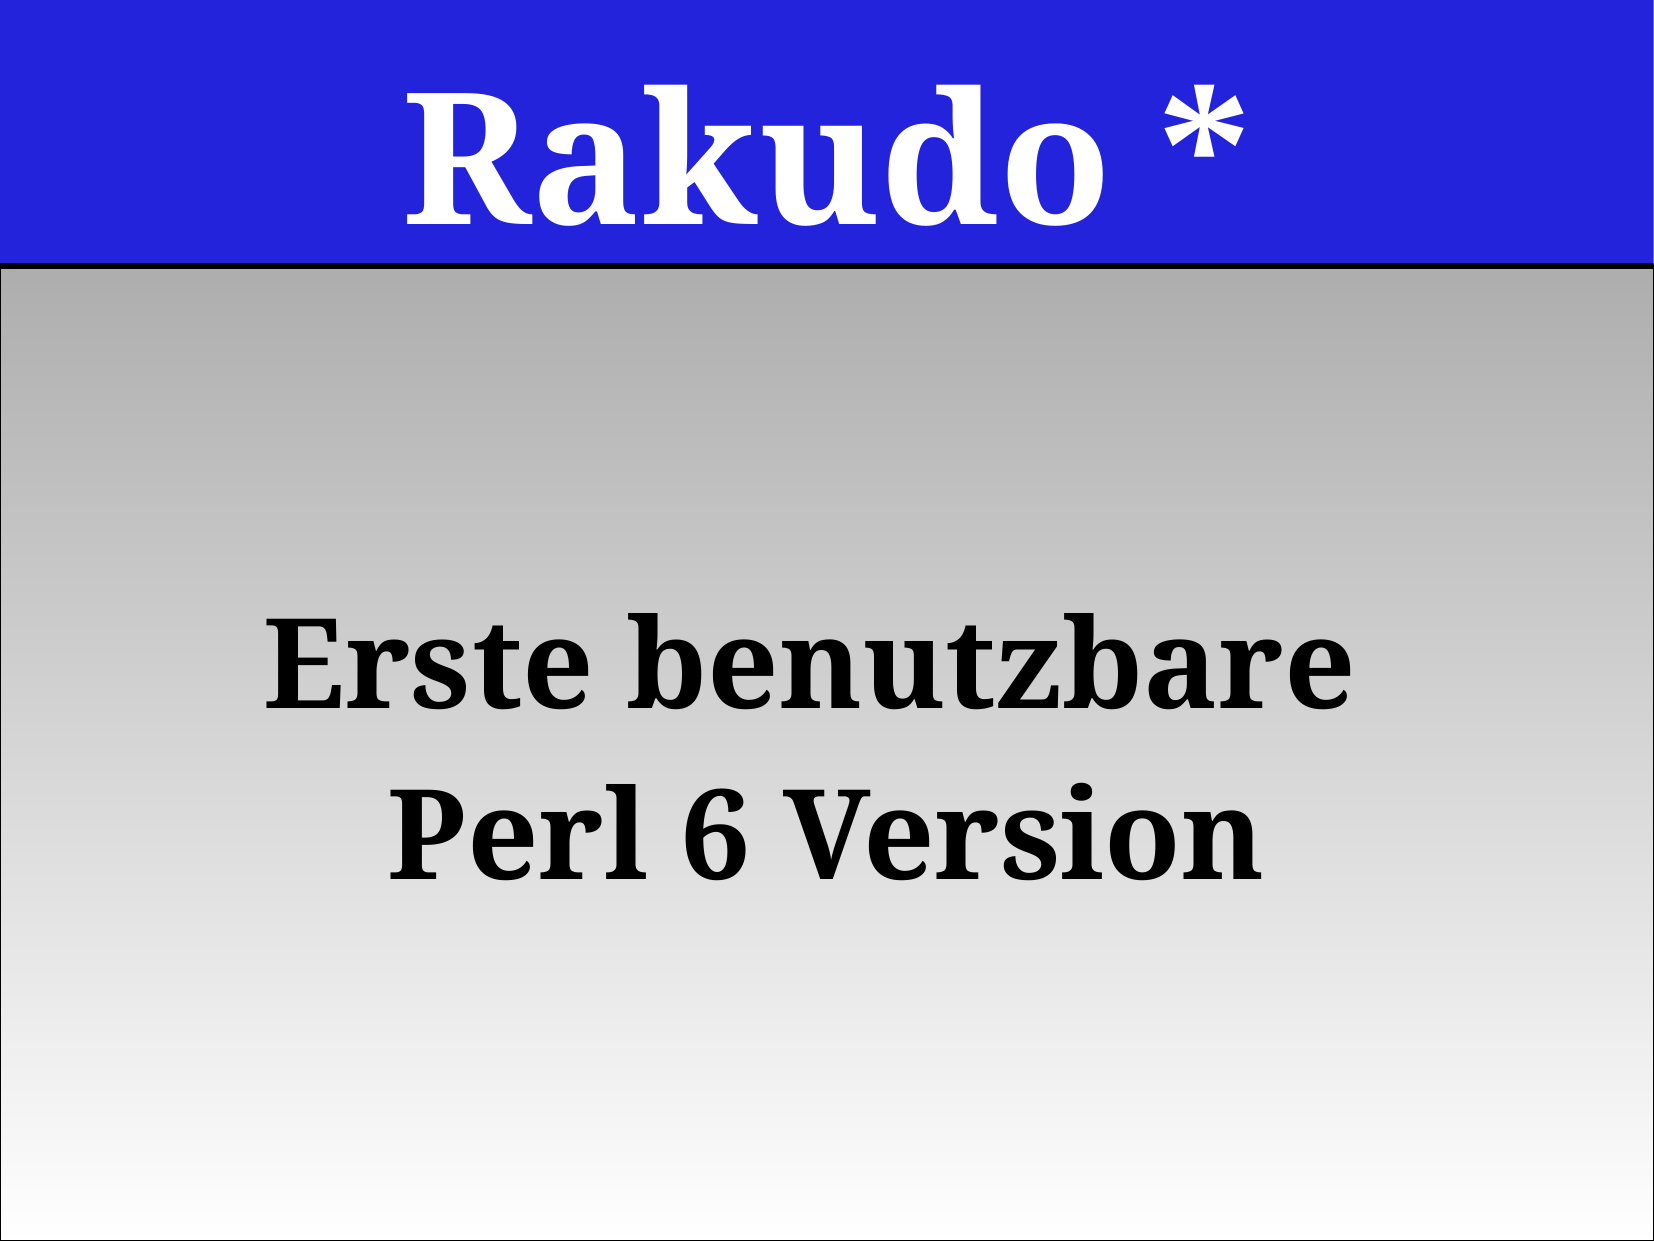

Rakudo *
# Erste benutzbare
Perl 6 Version